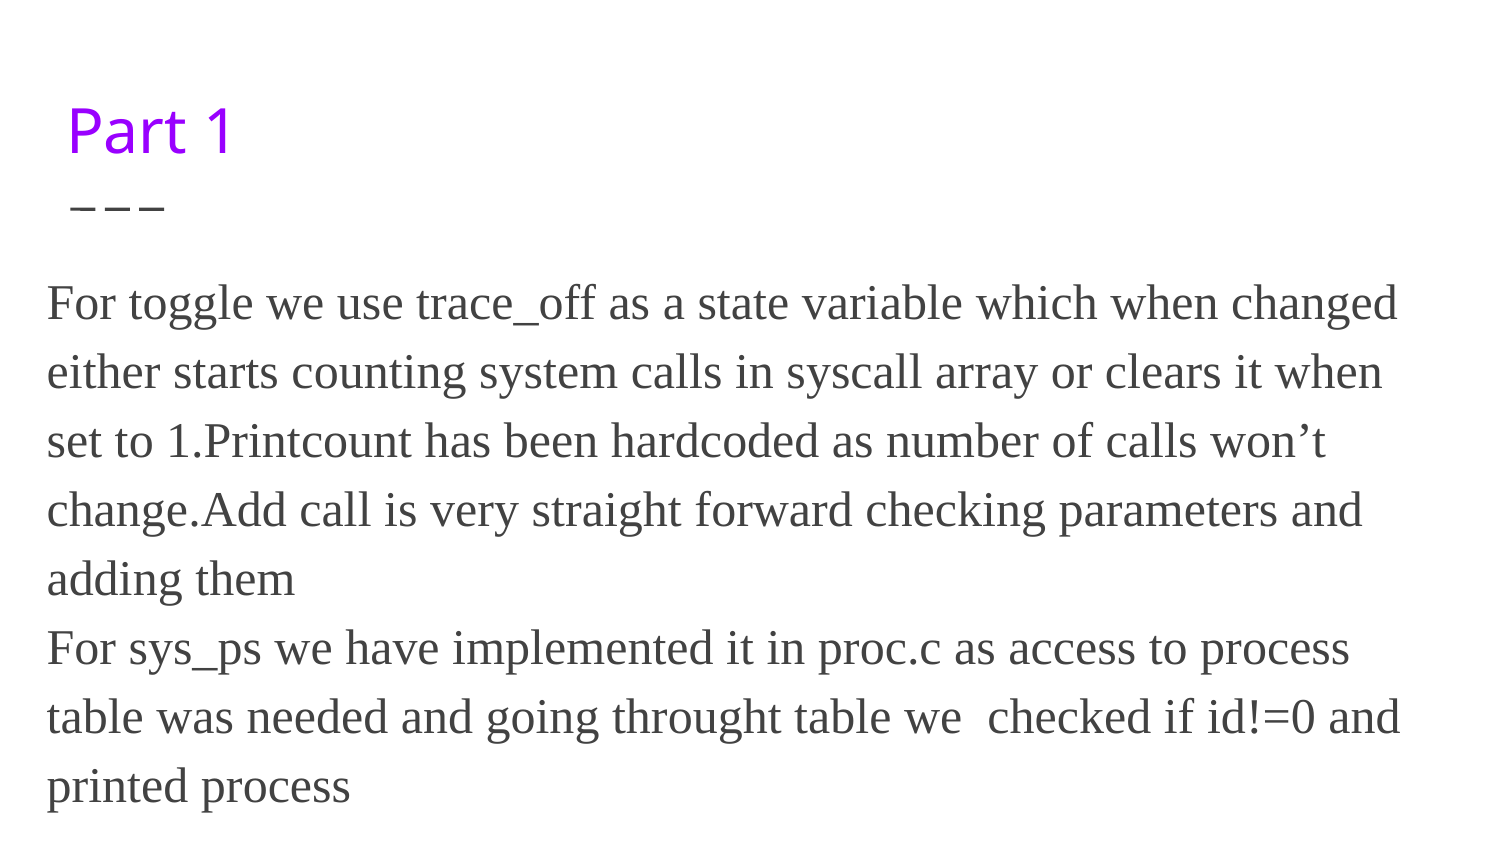

# Part 1
For toggle we use trace_off as a state variable which when changed either starts counting system calls in syscall array or clears it when set to 1.Printcount has been hardcoded as number of calls won’t change.Add call is very straight forward checking parameters and adding them
For sys_ps we have implemented it in proc.c as access to process table was needed and going throught table we checked if id!=0 and printed process